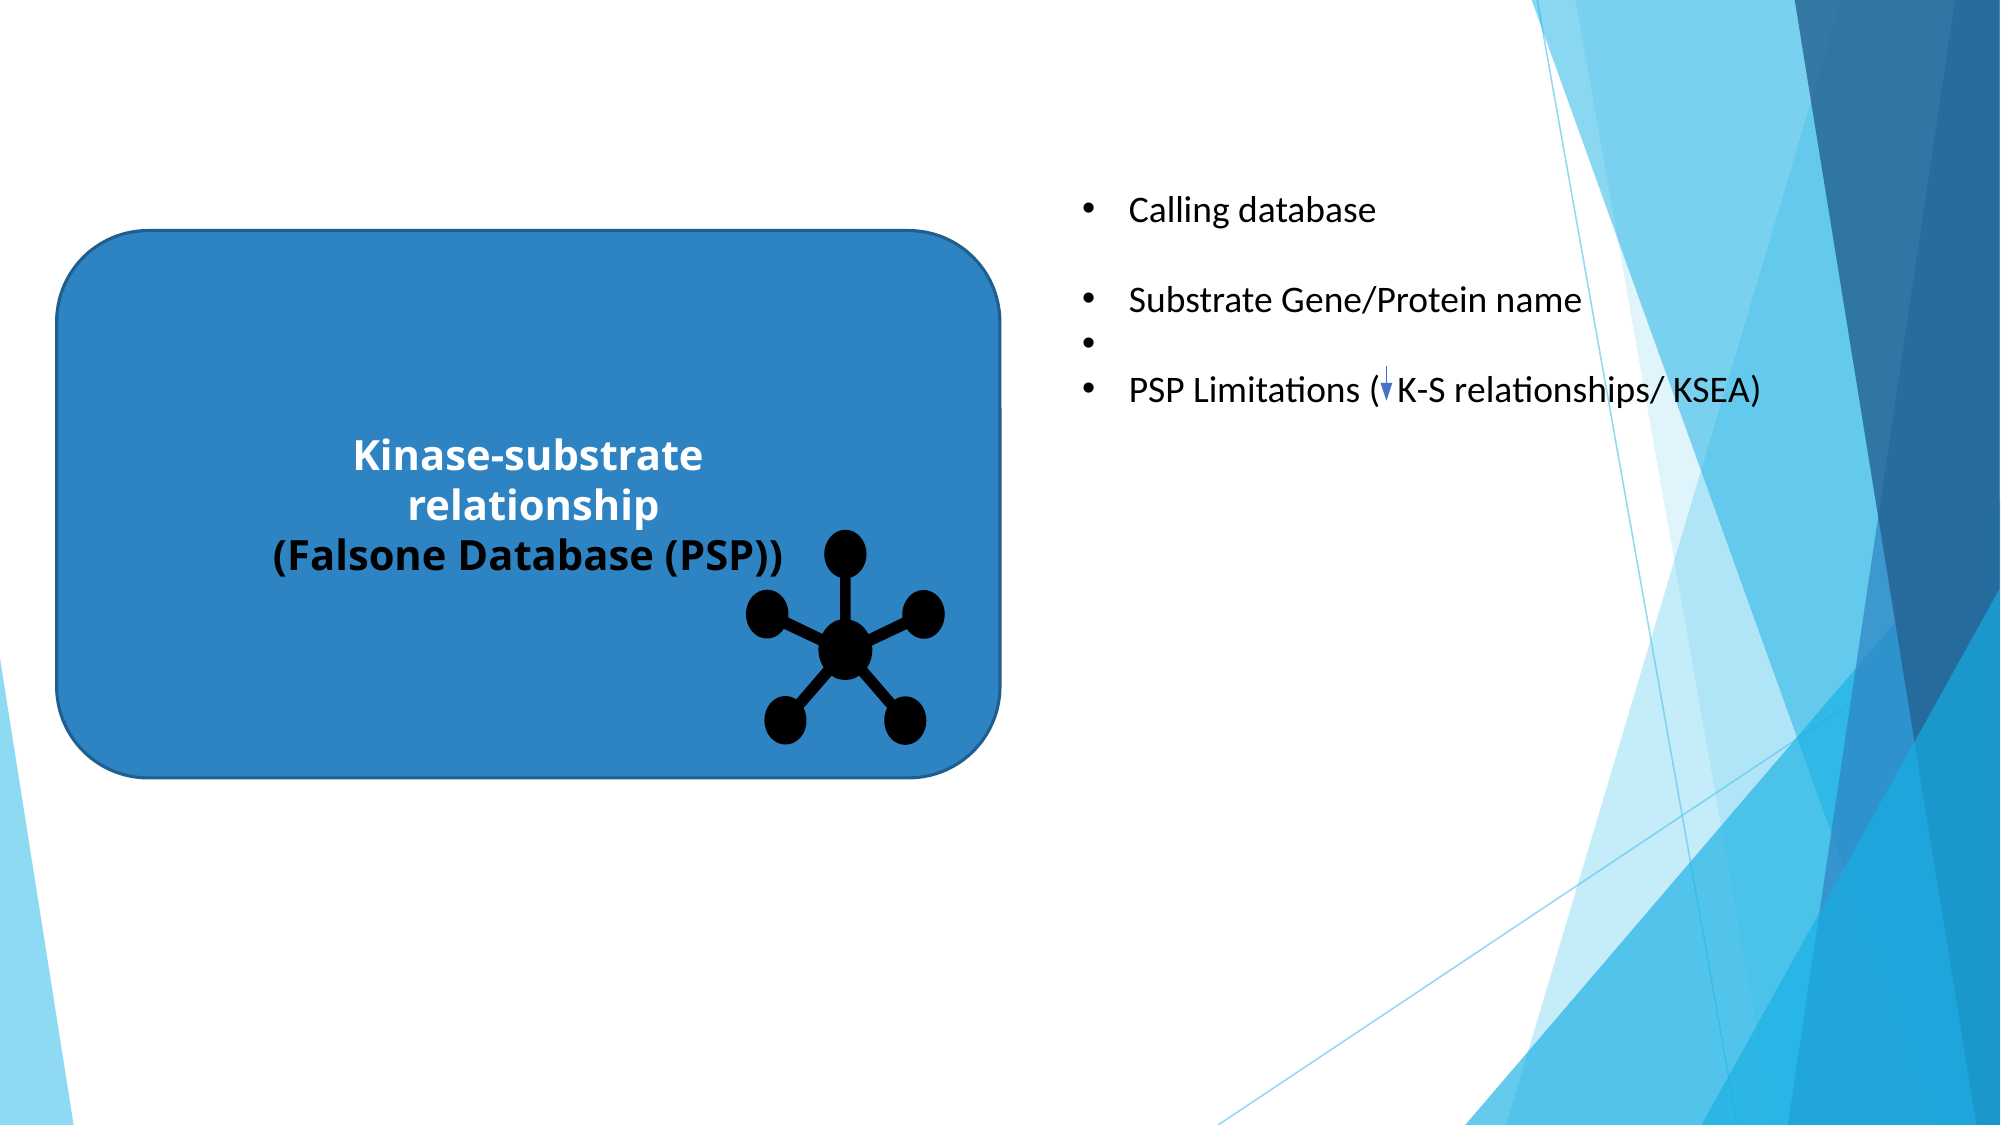

Calling database
Substrate Gene/Protein name
PSP Limitations ( K-S relationships/ KSEA)
Kinase-substrate
 relationship
(Falsone Database (PSP))